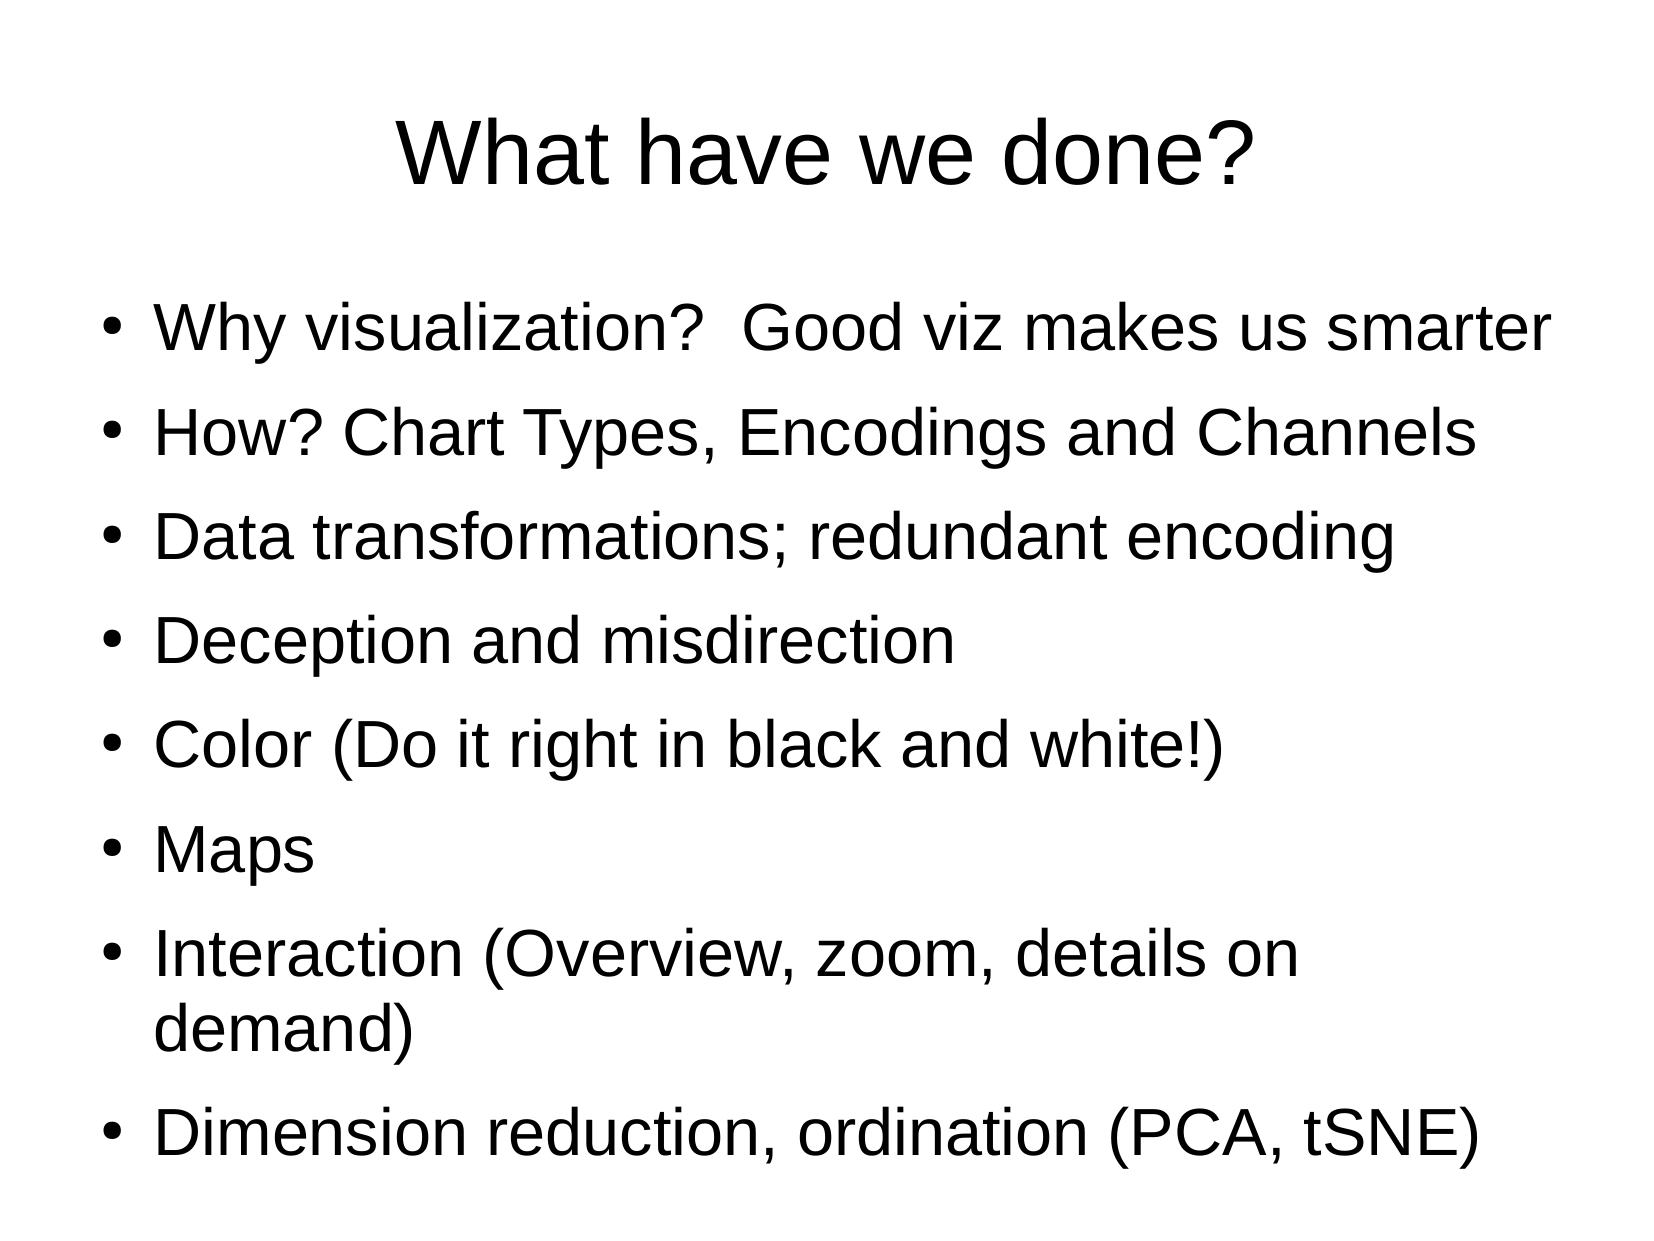

# What have we done?
Why visualization? Good viz makes us smarter
How? Chart Types, Encodings and Channels
Data transformations; redundant encoding
Deception and misdirection
Color (Do it right in black and white!)
Maps
Interaction (Overview, zoom, details on demand)
Dimension reduction, ordination (PCA, tSNE)